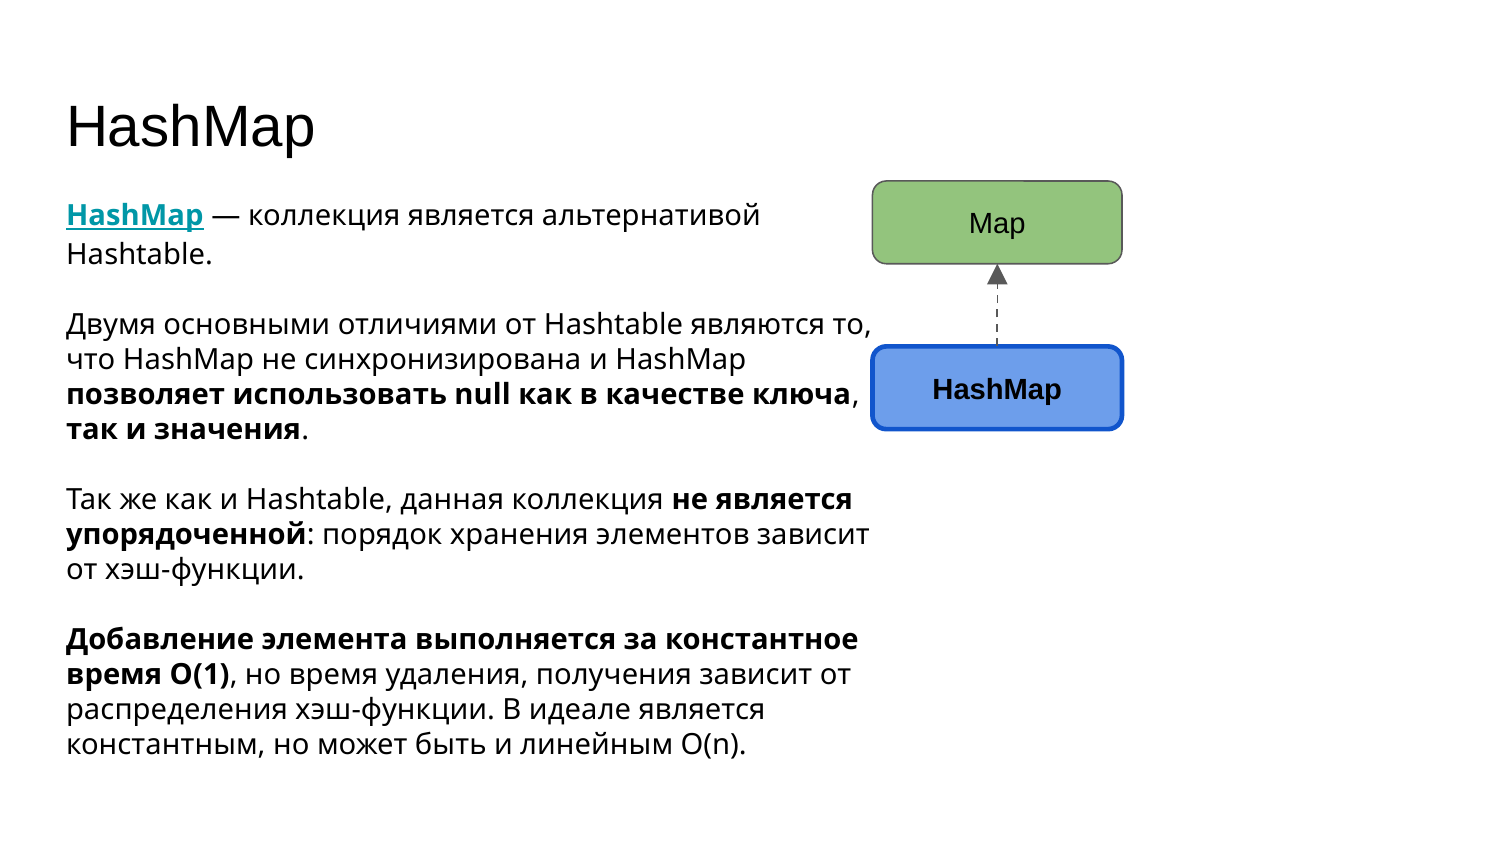

# HashMap
HashMap — коллекция является альтернативой Hashtable.
Двумя основными отличиями от Hashtable являются то, что HashMap не синхронизирована и HashMap позволяет использовать null как в качестве ключа, так и значения.
Так же как и Hashtable, данная коллекция не является упорядоченной: порядок хранения элементов зависит от хэш-функции.
Добавление элемента выполняется за константное время O(1), но время удаления, получения зависит от распределения хэш-функции. В идеале является константным, но может быть и линейным O(n).
Map
HashMap